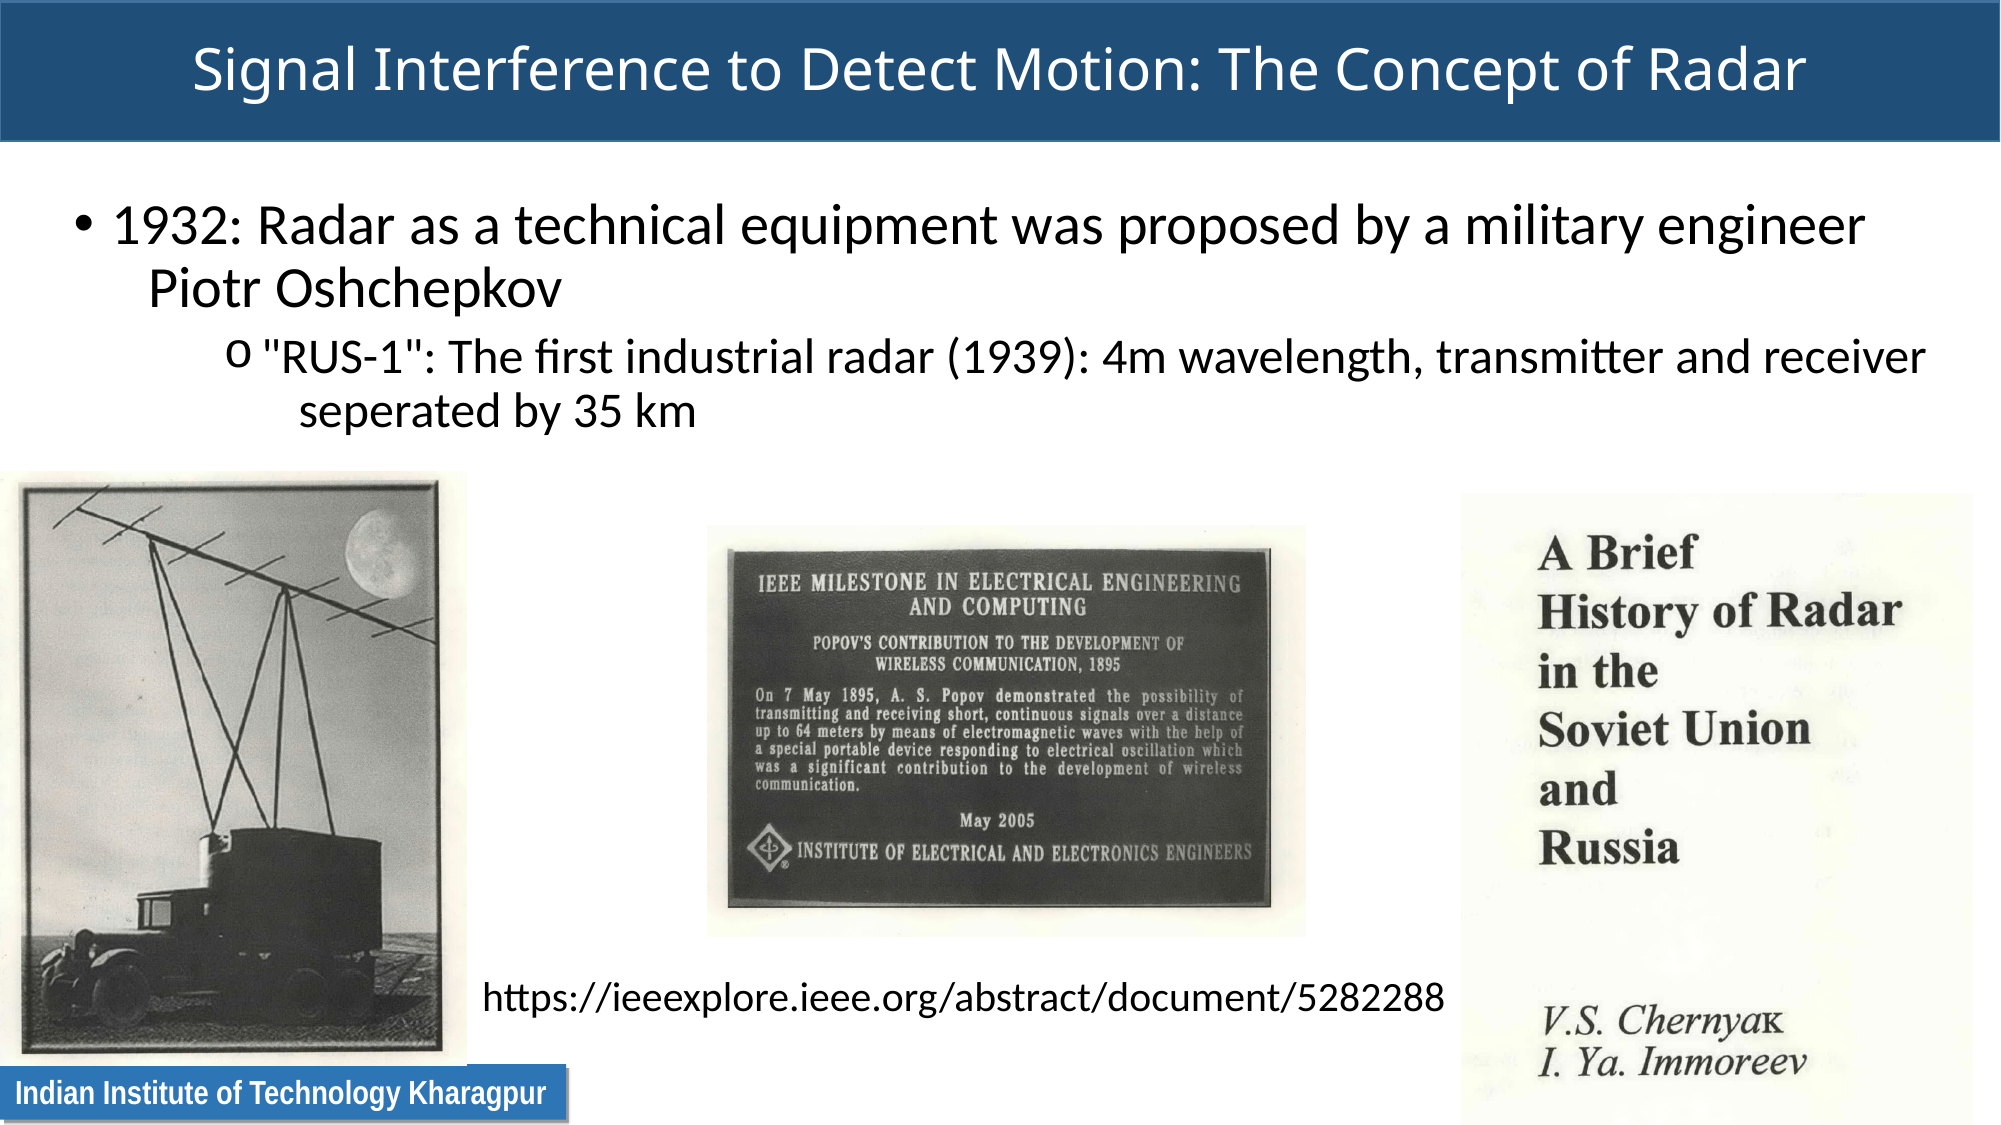

Signal Interference to Detect Motion: The Concept of Radar
# 1932: Radar as a technical equipment was proposed by a military engineer Piotr Oshchepkov
"RUS-1": The first industrial radar (1939): 4m wavelength, transmitter and receiver seperated by 35 km
https://ieeexplore.ieee.org/abstract/document/5282288